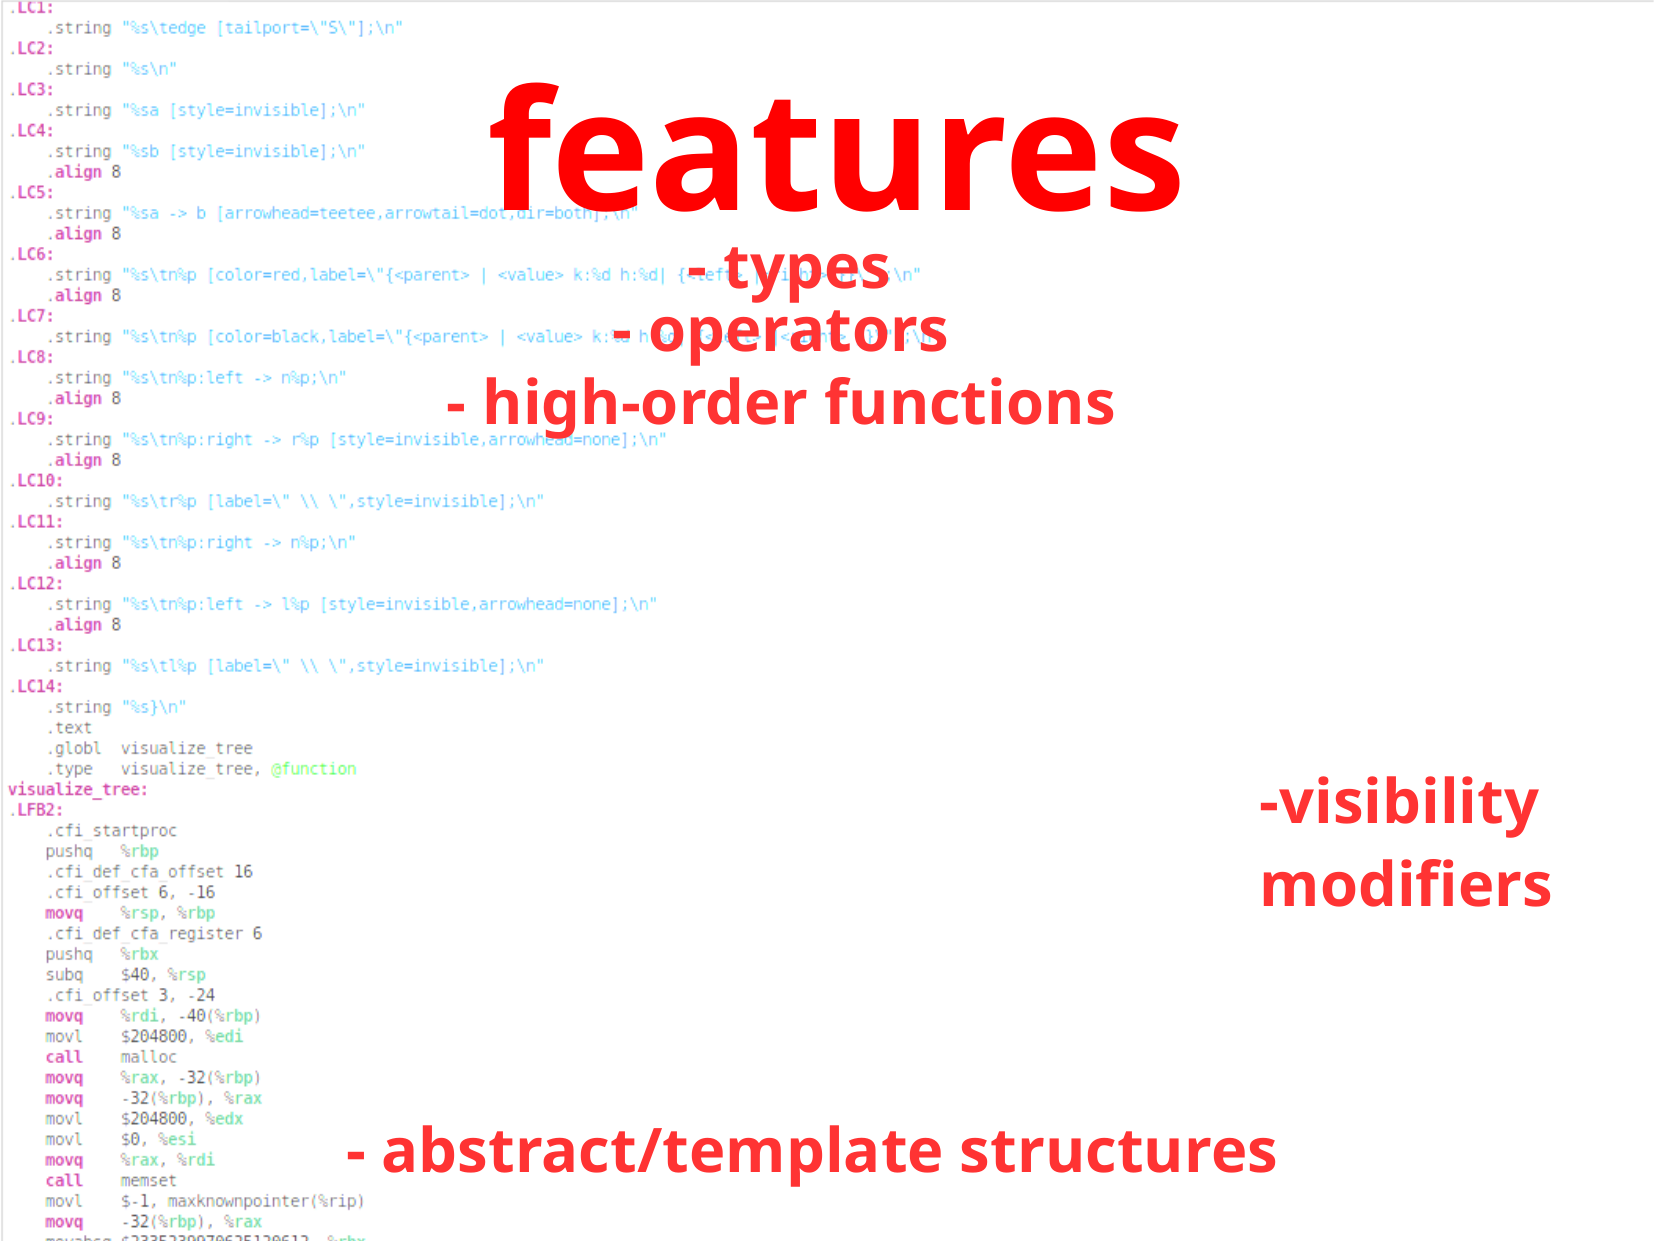

features
- types
- operators
- high-order functions
-visibility modifiers
- abstract/template structures